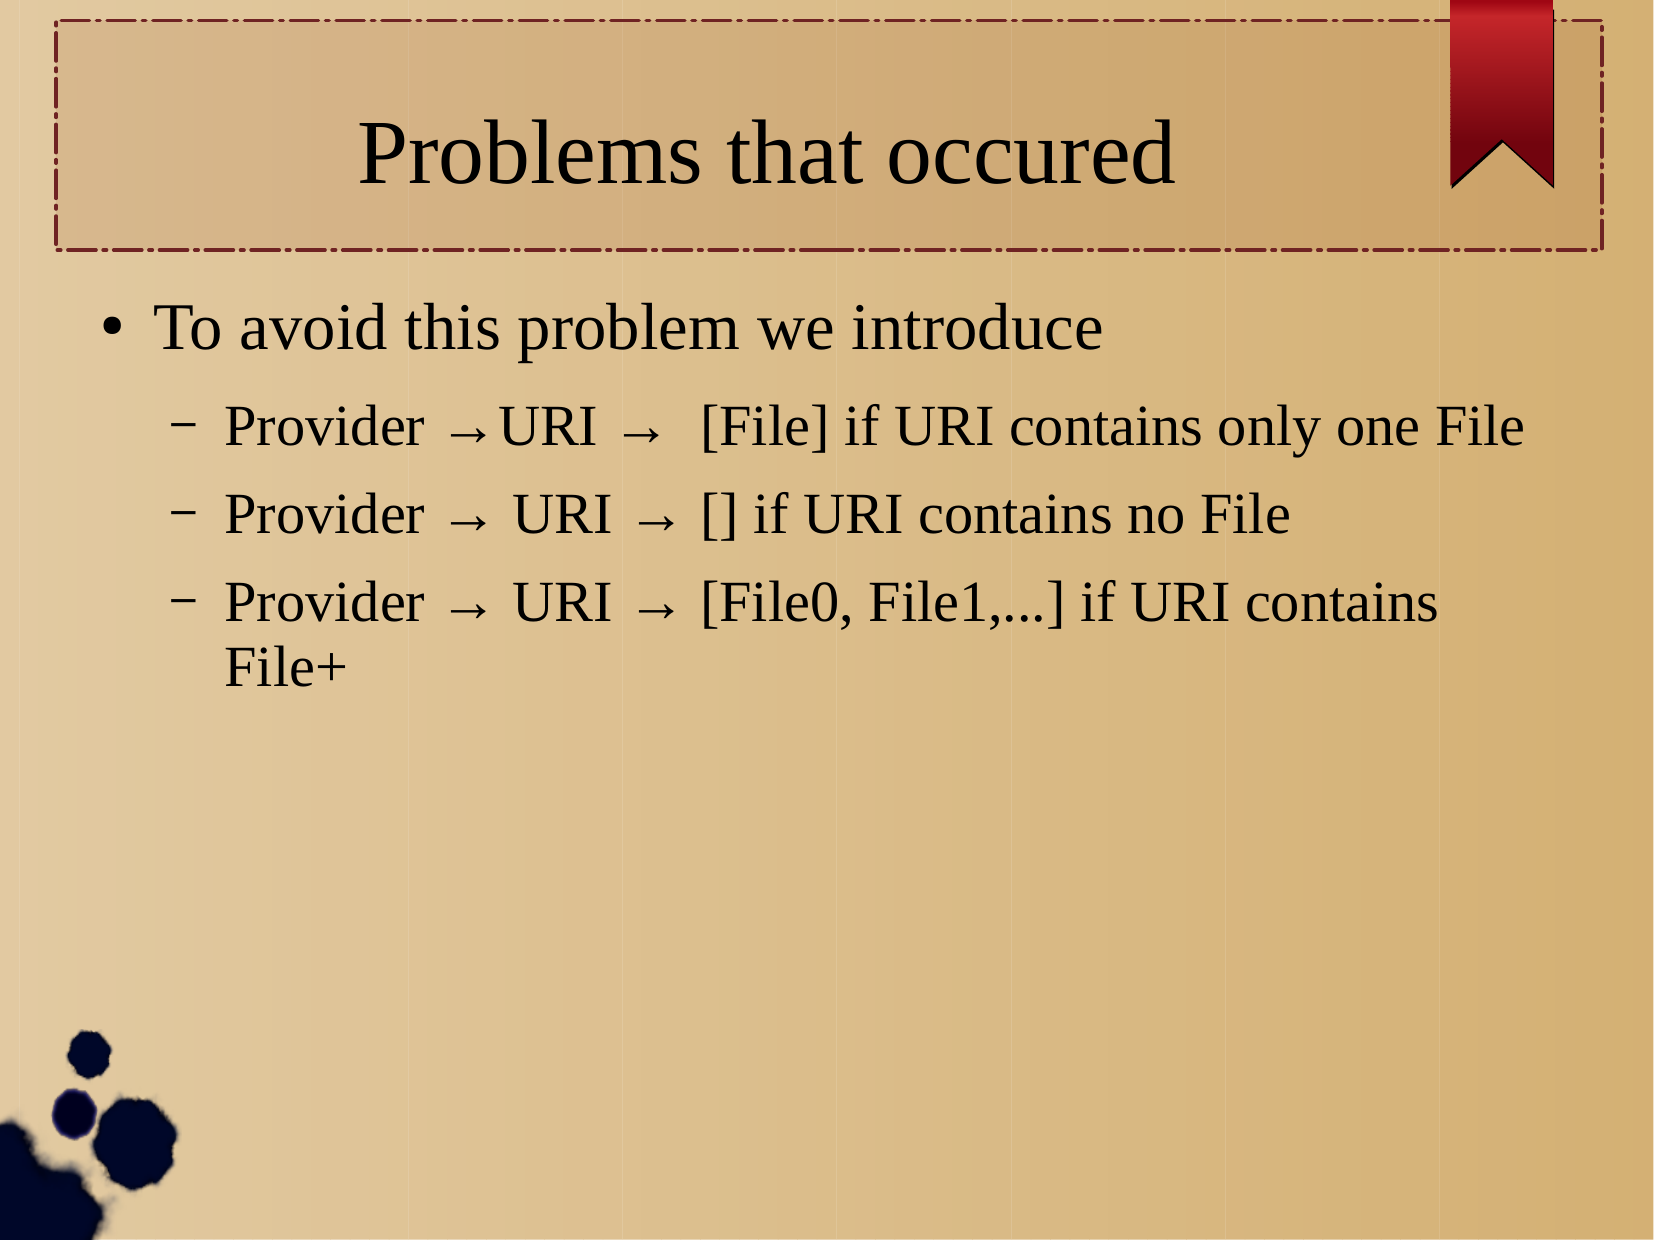

# Problems that occured
To avoid this problem we introduce
Provider →URI → [File] if URI contains only one File
Provider → URI → [] if URI contains no File
Provider → URI → [File0, File1,...] if URI contains File+